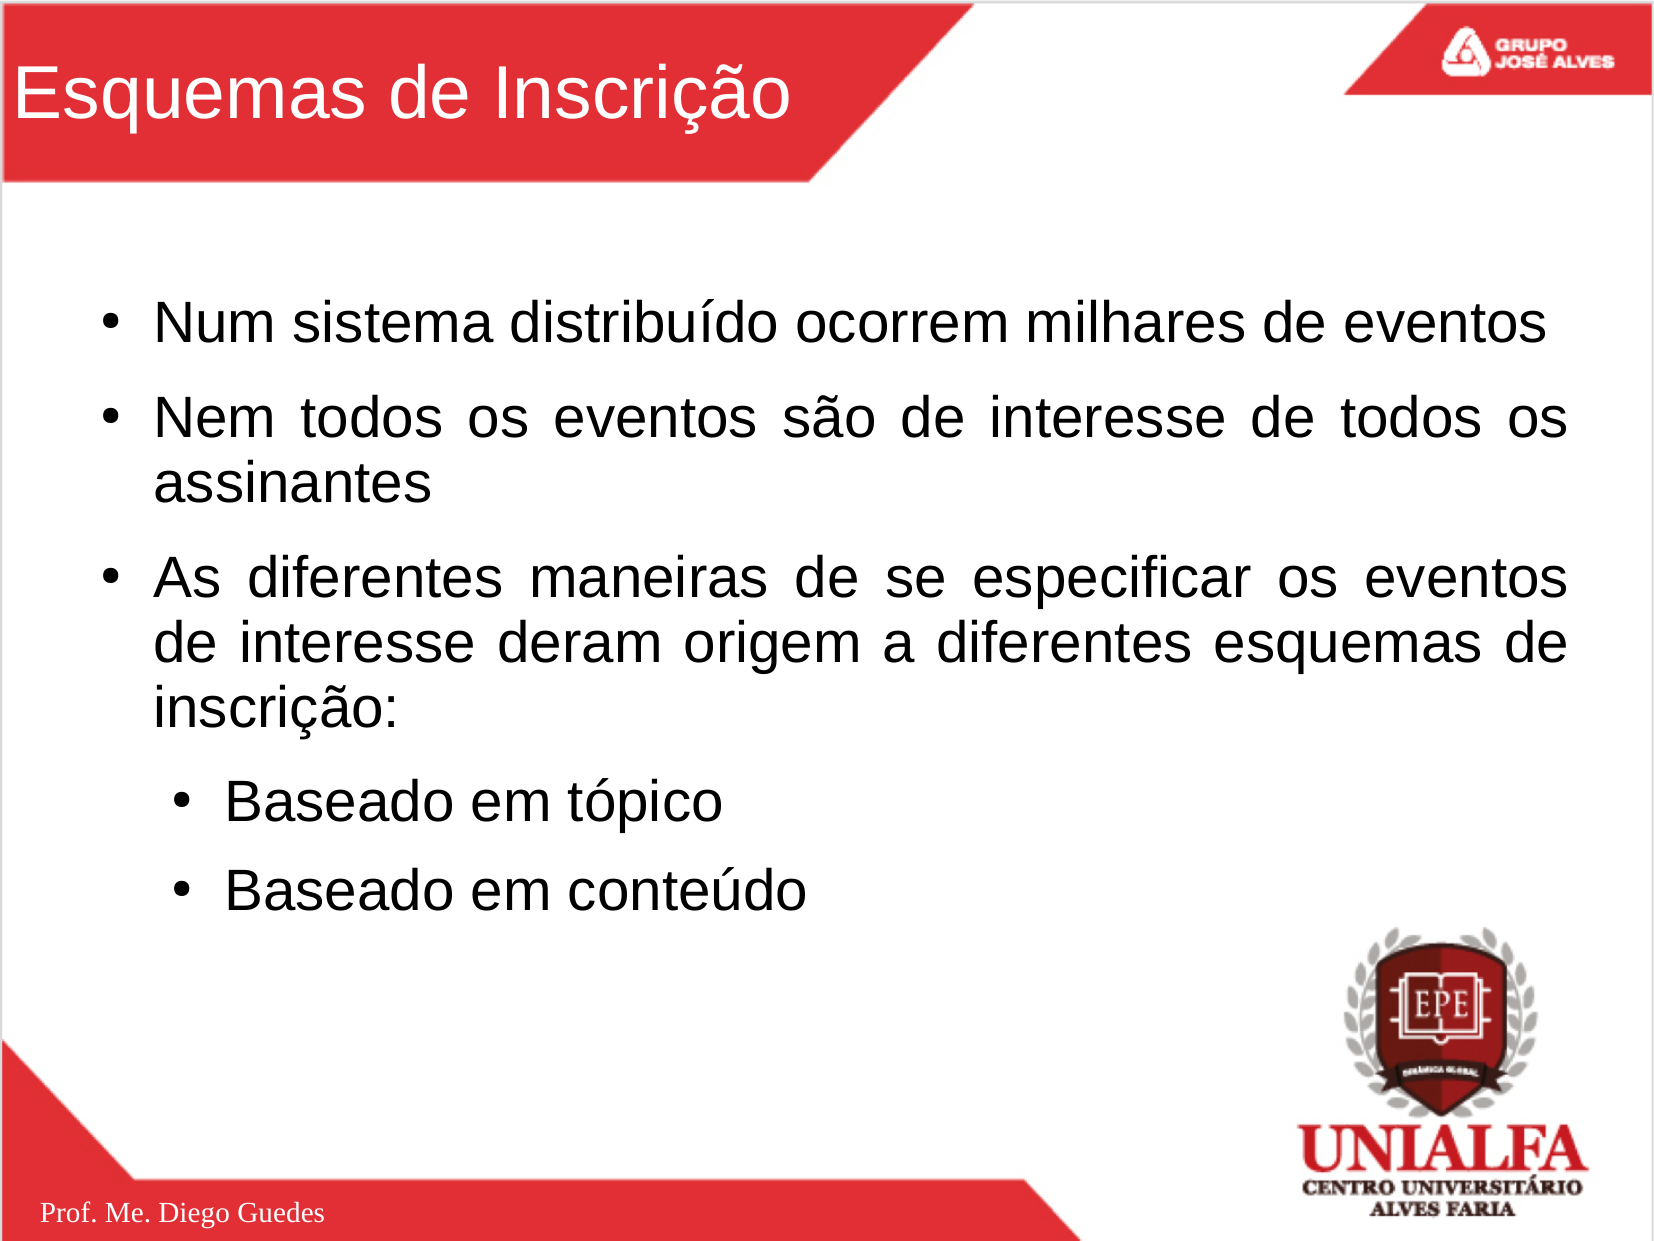

# Esquemas de Inscrição
Num sistema distribuído ocorrem milhares de eventos
Nem todos os eventos são de interesse de todos os assinantes
As diferentes maneiras de se especificar os eventos de interesse deram origem a diferentes esquemas de inscrição:
Baseado em tópico
Baseado em conteúdo